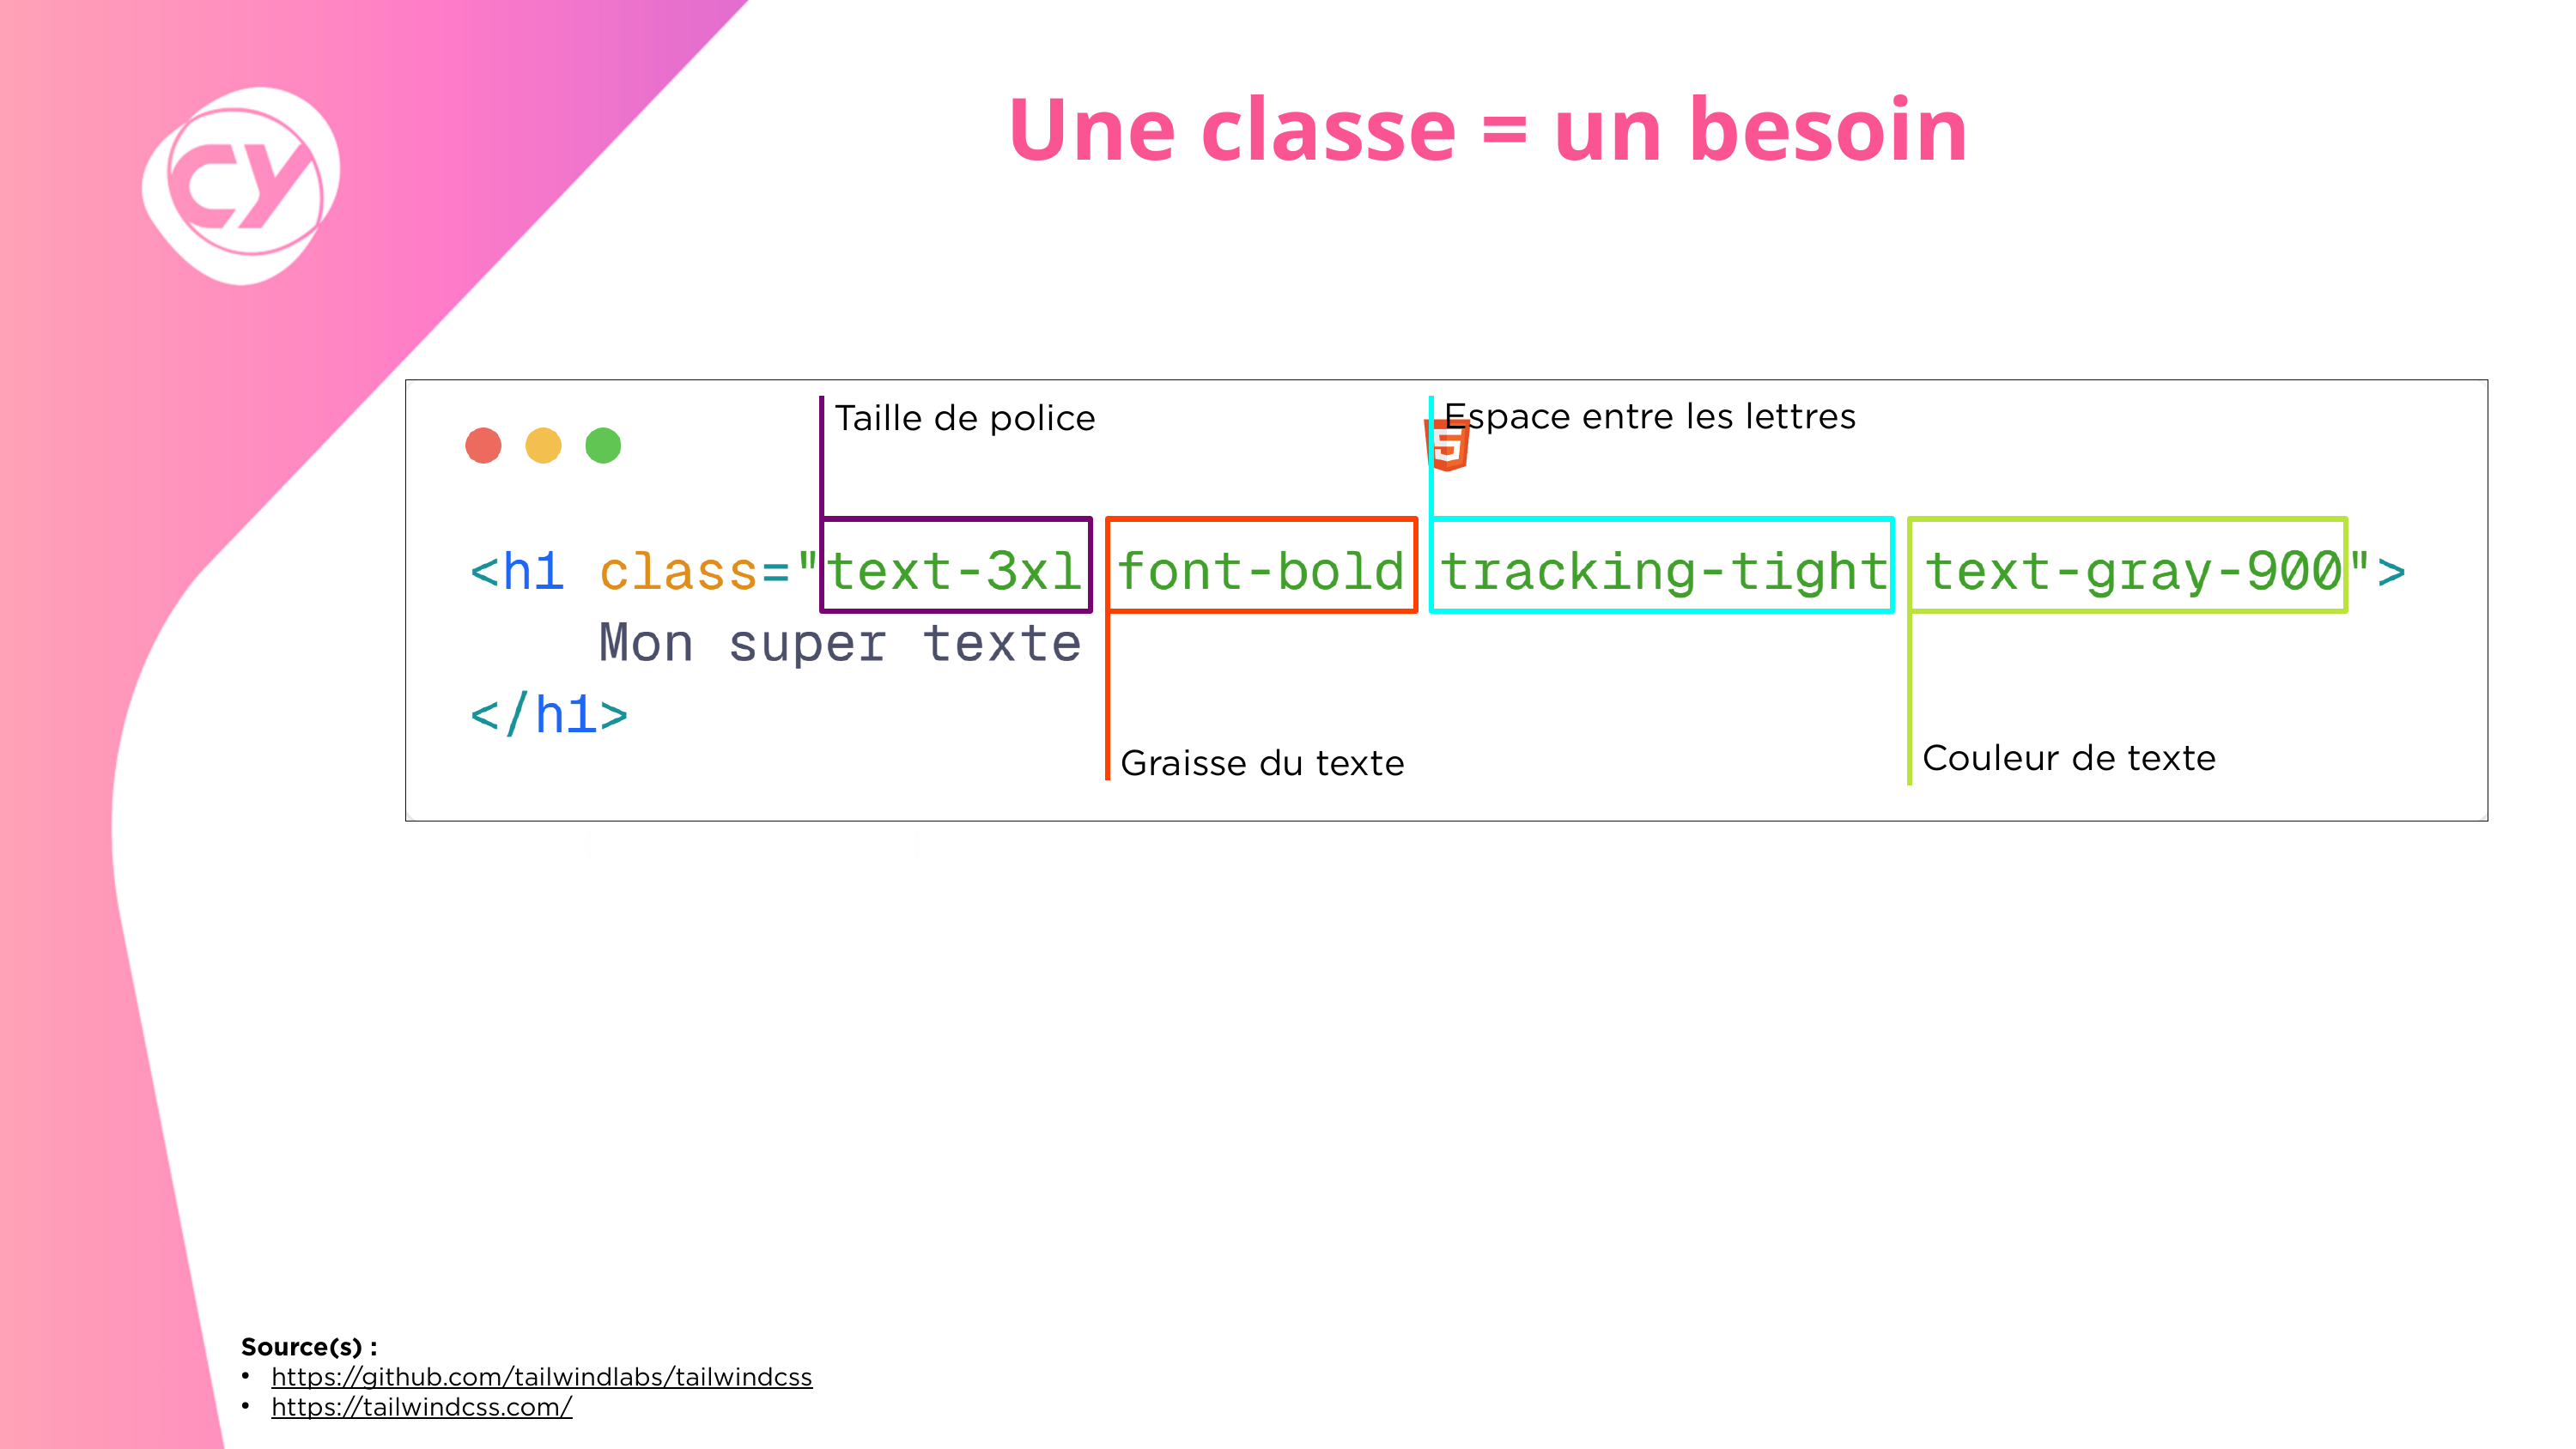

Une classe = un besoin
Espace entre les lettres
Taille de police
Couleur de texte
Graisse du texte
Source(s) :
https://github.com/tailwindlabs/tailwindcss
https://tailwindcss.com/